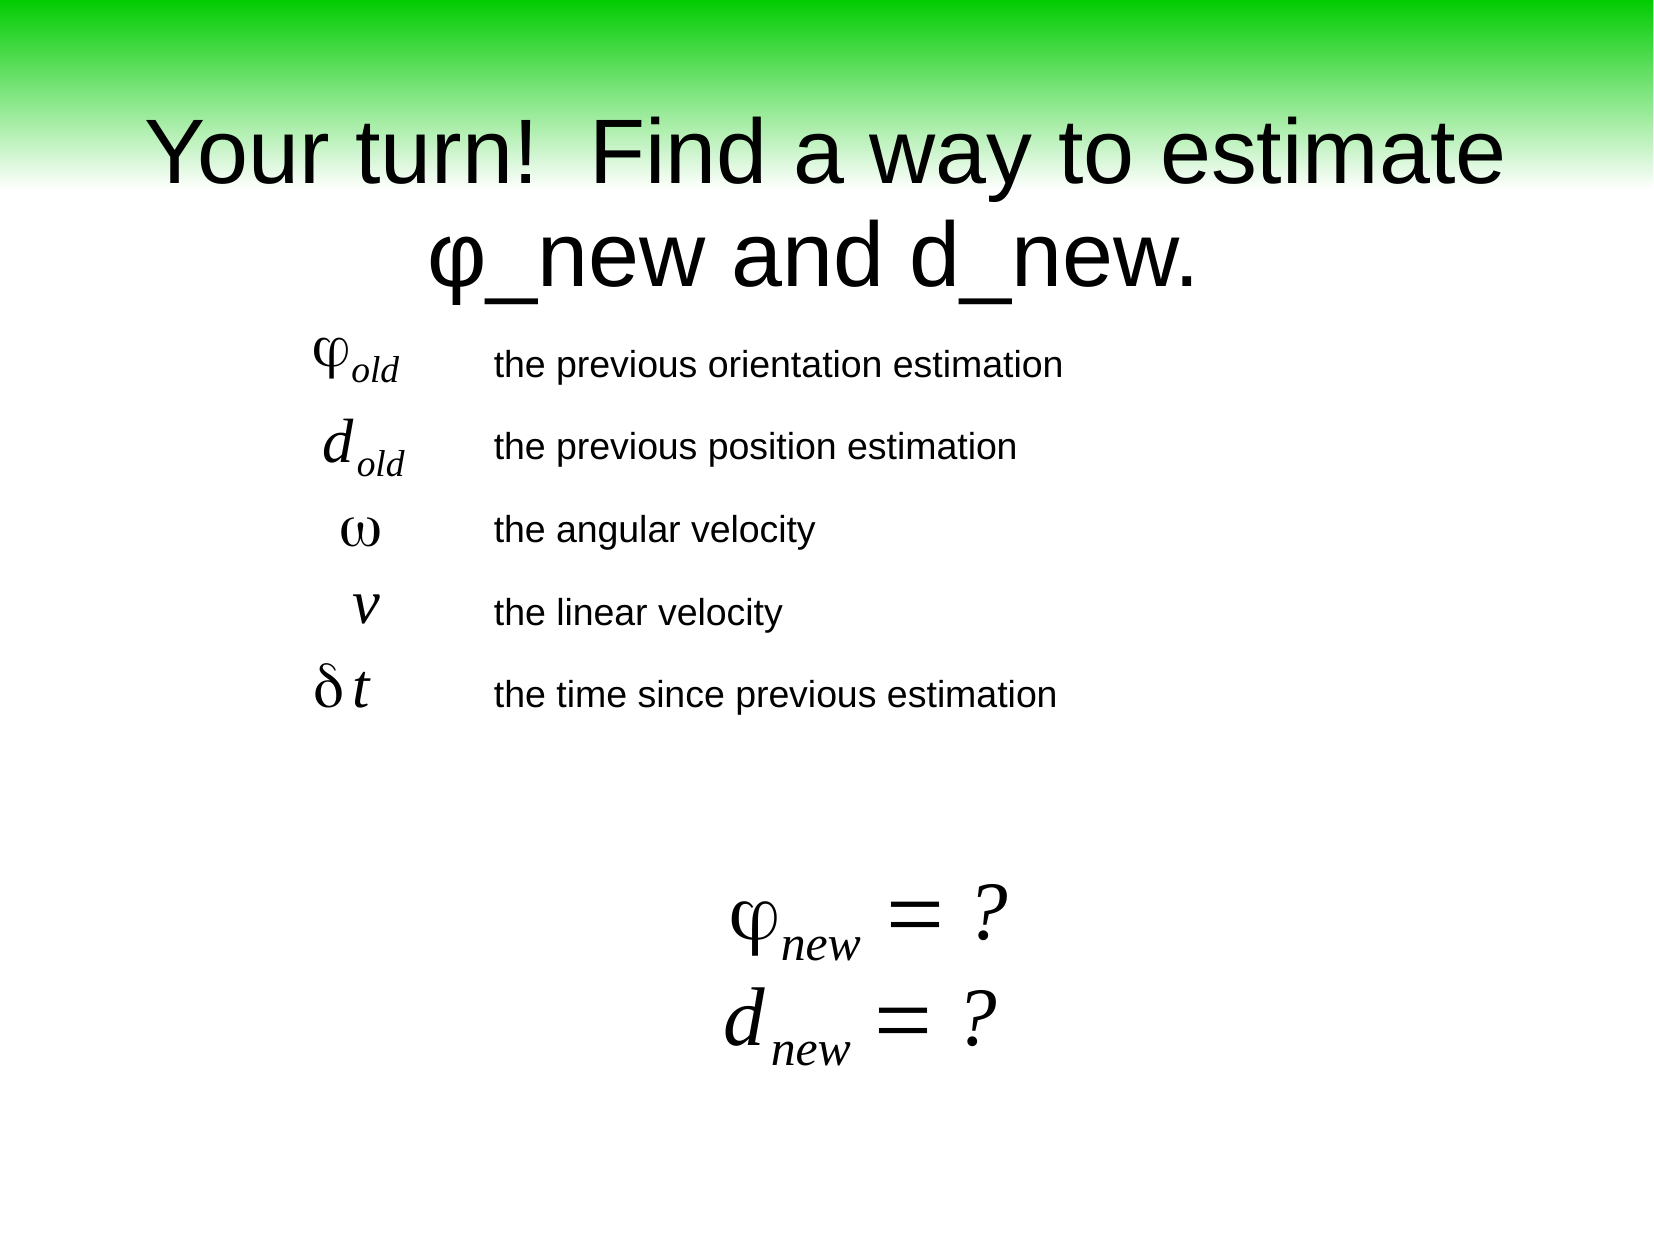

# Your turn! Find a way to estimate φ_new and d_new.
the previous orientation estimation
the previous position estimation
the angular velocity
the linear velocity
the time since previous estimation